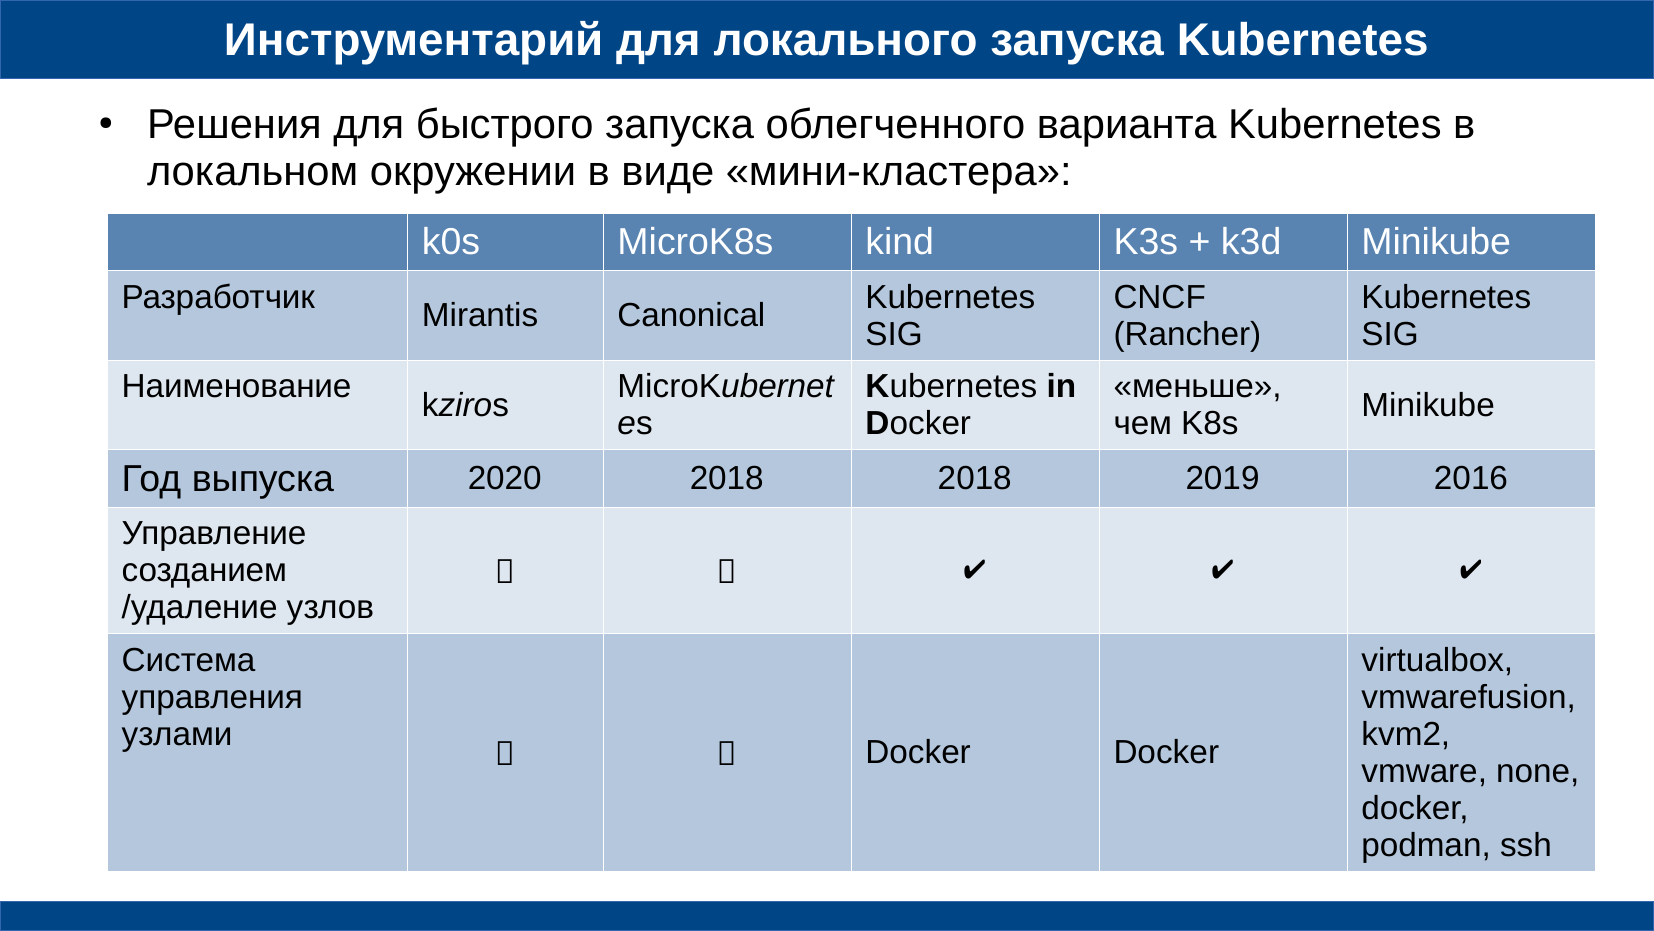

# Инструментарий для локального запуска Kubernetes
Решения для быстрого запуска облегченного варианта Kubernetes в локальном окружении в виде «мини-кластера»:
| | k0s | MicroK8s | kind | K3s + k3d | Minikube |
| --- | --- | --- | --- | --- | --- |
| Разработчик | Mirantis | Canonical | Kubernetes SIG | CNCF (Rancher) | Kubernetes SIG |
| Наименование | kziros | MicroKubernetes | Kubernetes in Docker | «меньше», чем K8s | Minikube |
| Год выпуска | 2020 | 2018 | 2018 | 2019 | 2016 |
| Управление созданием /удаление узлов |  |  | ✔ | ✔ | ✔ |
| Система управления узлами |  |  | Docker | Docker | virtualbox, vmwarefusion, kvm2, vmware, none, docker, podman, ssh |